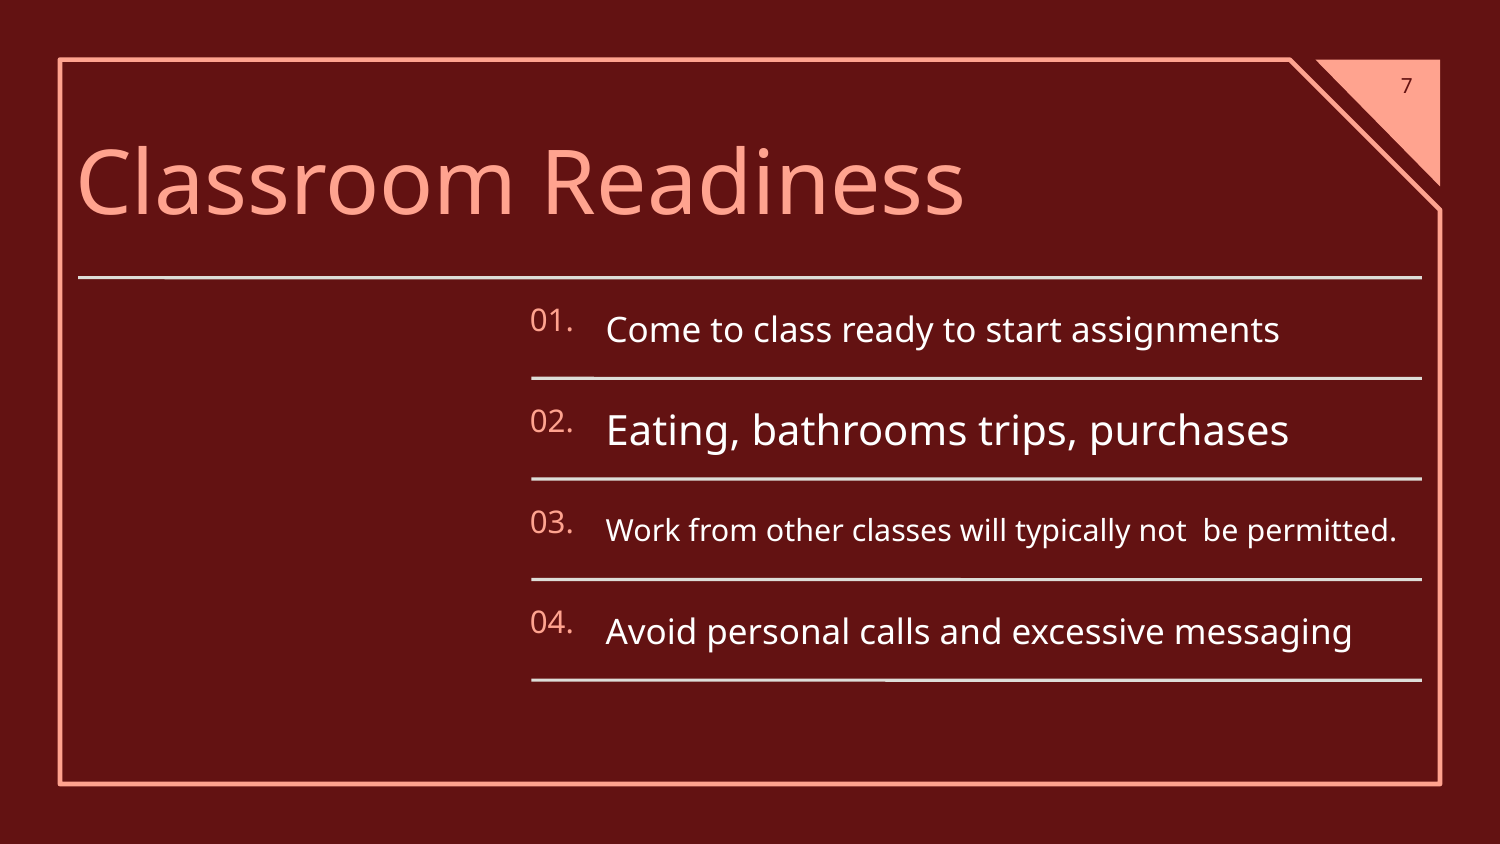

#
Classroom Readiness
Come to class ready to start assignments
01.
02.
03.
04.
Eating, bathrooms trips, purchases
Work from other classes will typically not be permitted.
Avoid personal calls and excessive messaging